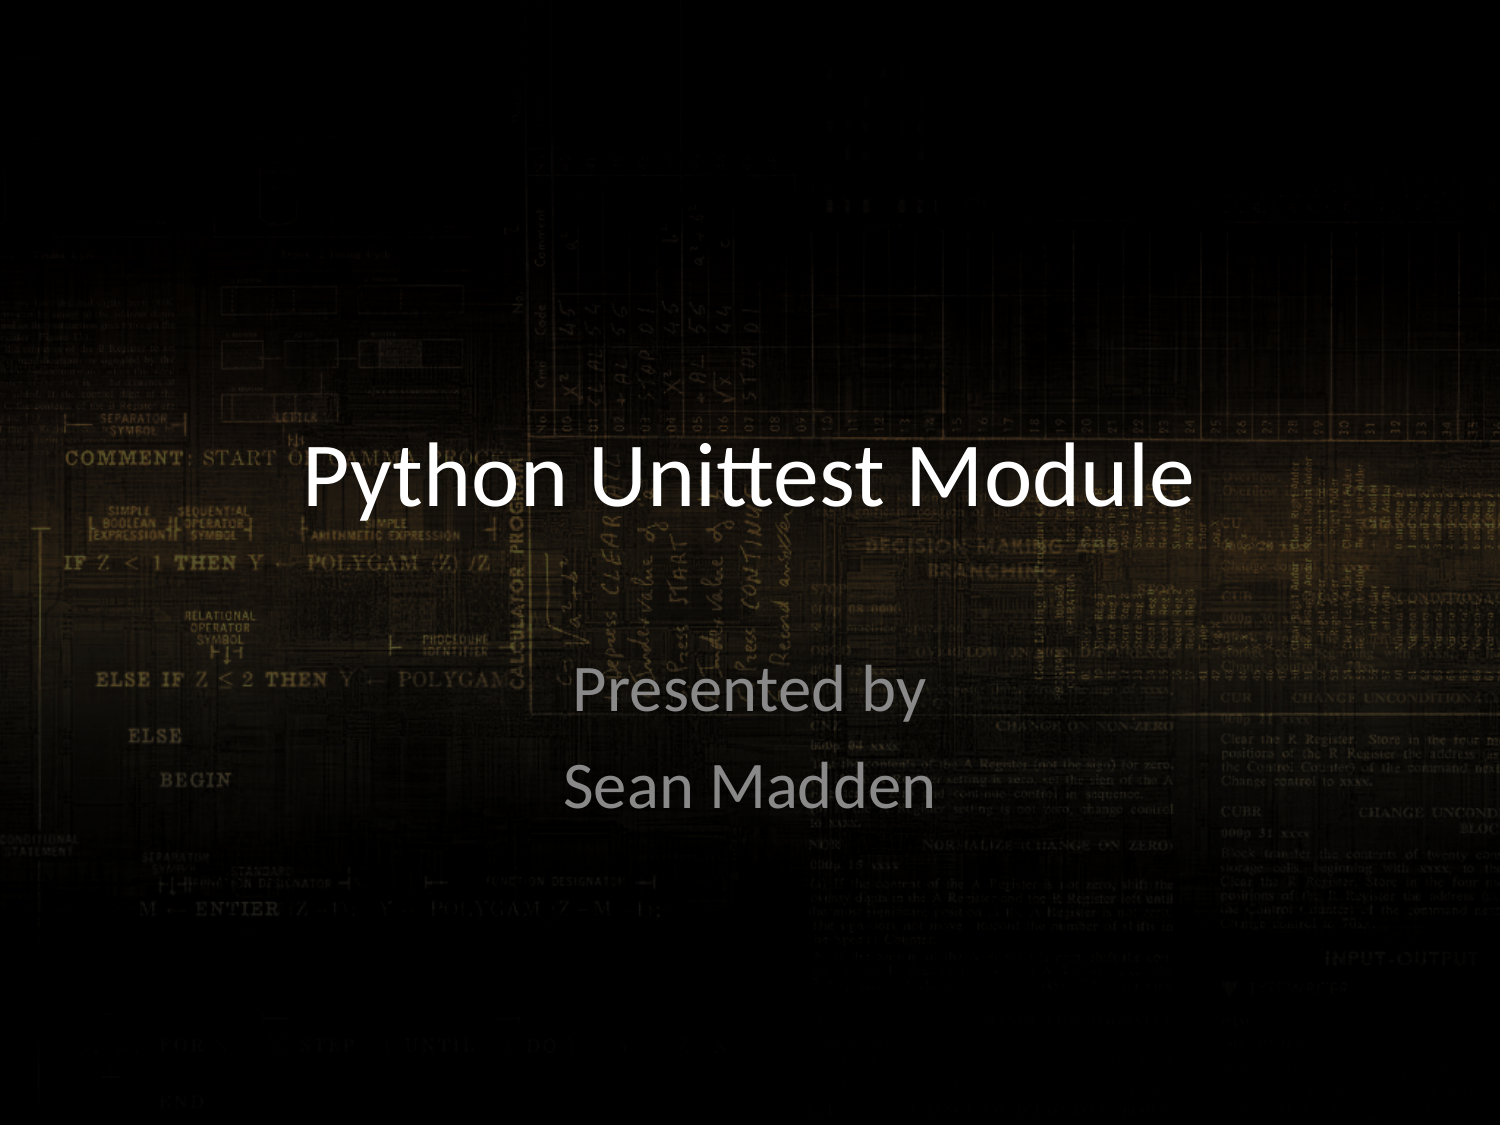

# Python Unittest Module
Presented by
Sean Madden